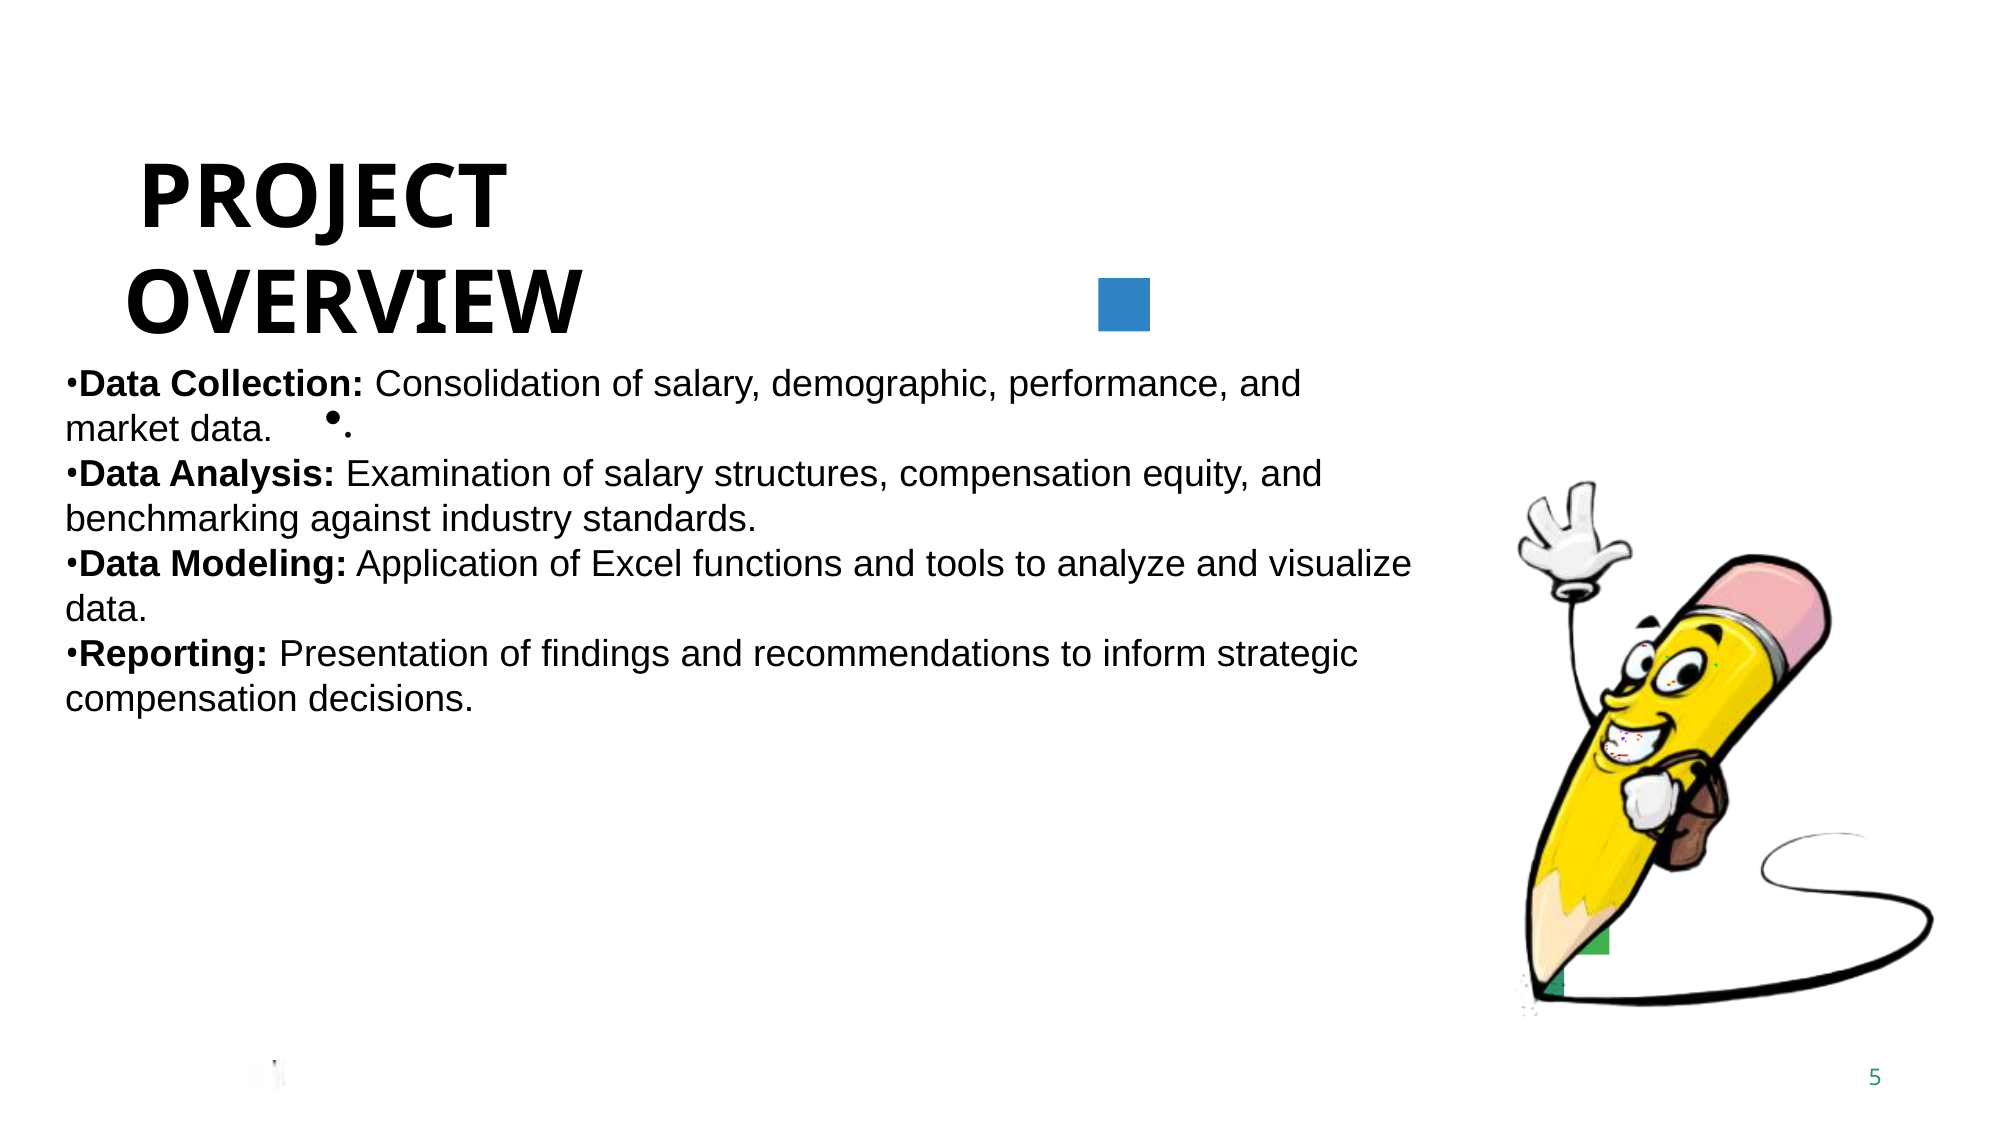

# PROJECT	OVERVIEW
Data Collection: Consolidation of salary, demographic, performance, and market data.
Data Analysis: Examination of salary structures, compensation equity, and benchmarking against industry standards.
Data Modeling: Application of Excel functions and tools to analyze and visualize data.
Reporting: Presentation of findings and recommendations to inform strategic compensation decisions.
.